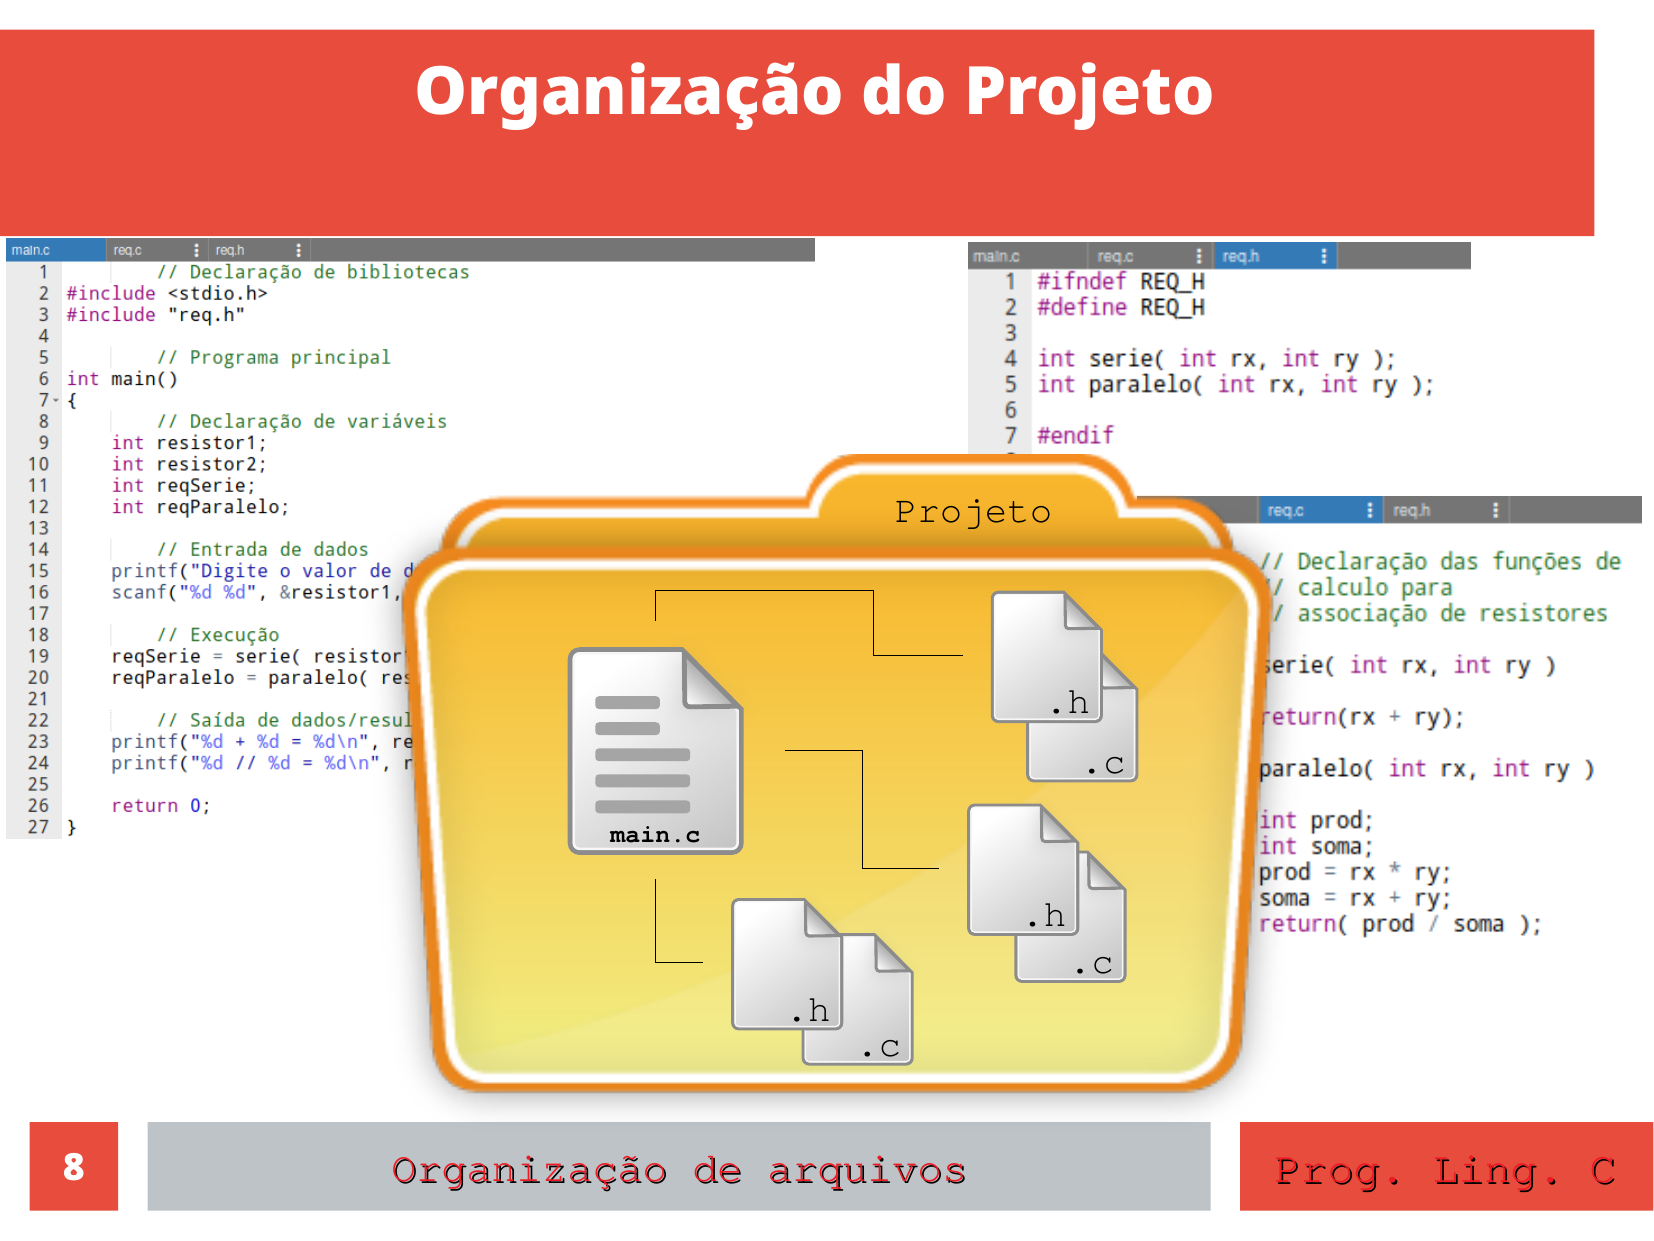

# Organização do Projeto
 Projeto
 .h
main.c
 .c
 .h
 .c
 .h
 .c
8
Organização de arquivos
 Prog. Ling. C